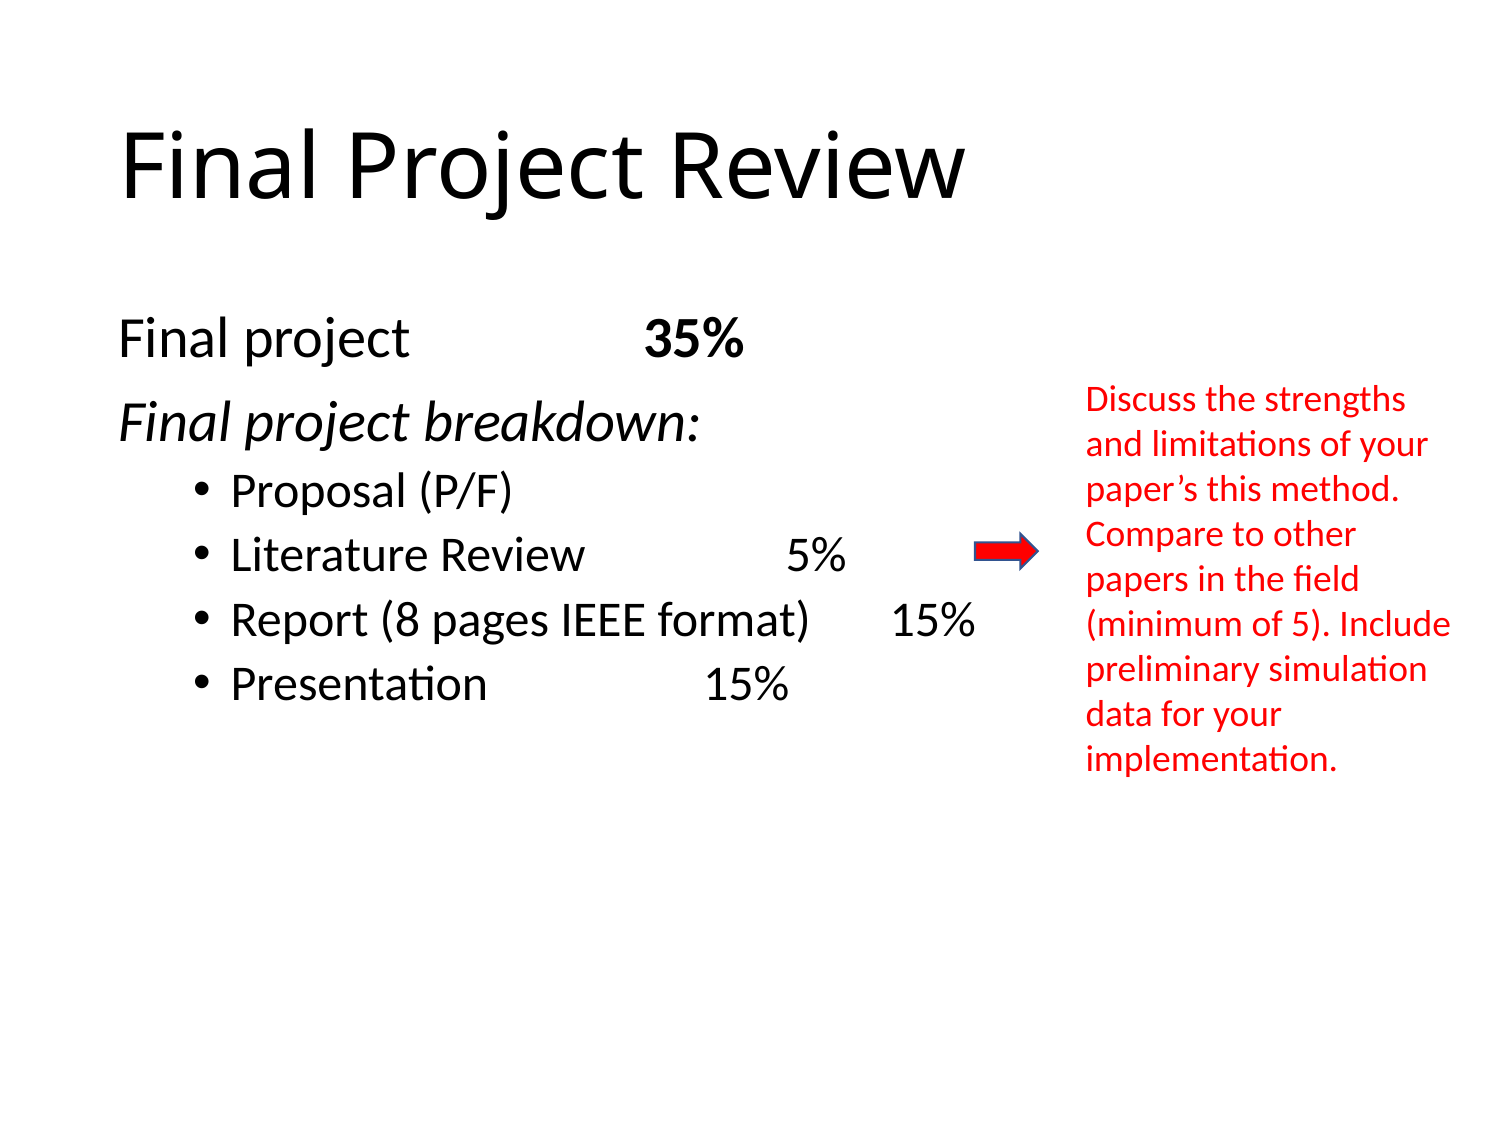

# Final Project Review
Final project 			35%
Final project breakdown:
Proposal (P/F)
Literature Review 	 5%
Report (8 pages IEEE format) 15%
Presentation 			 15%
Discuss the strengths and limitations of your paper’s this method. Compare to other papers in the field (minimum of 5). Include preliminary simulation data for your implementation.